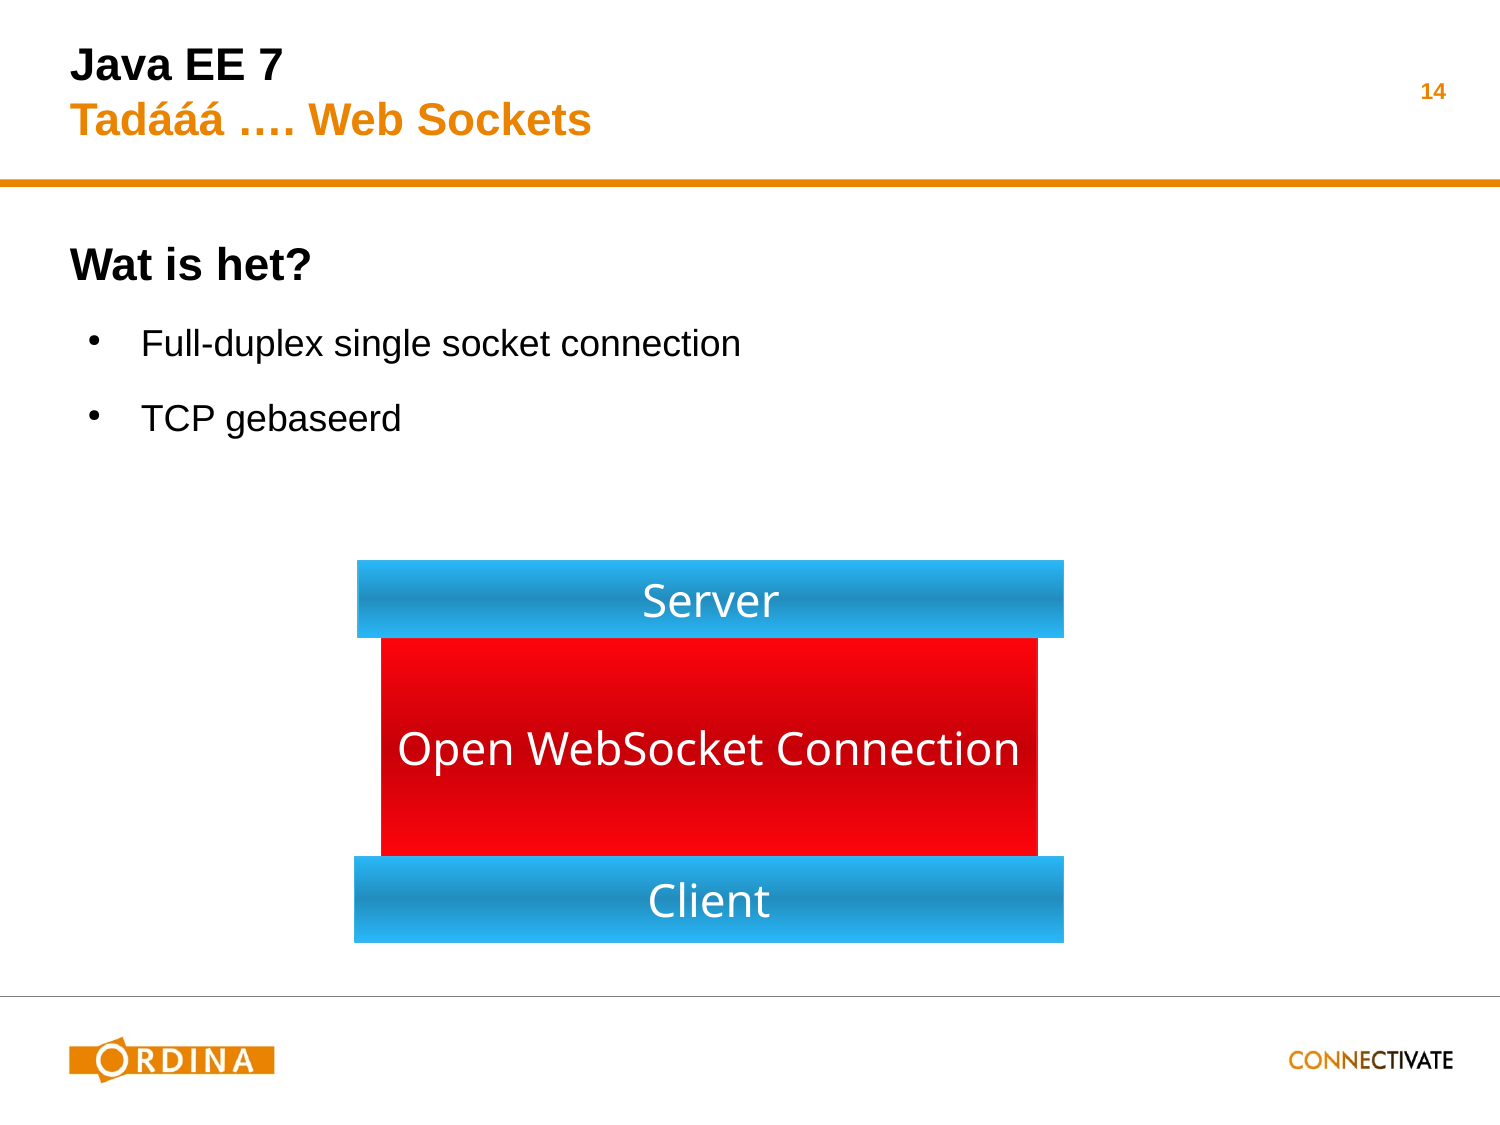

# Java EE 7 Tadááá …. Web Sockets
Wat is het?
Full-duplex single socket connection
TCP gebaseerd
Server
Open WebSocket Connection
Client